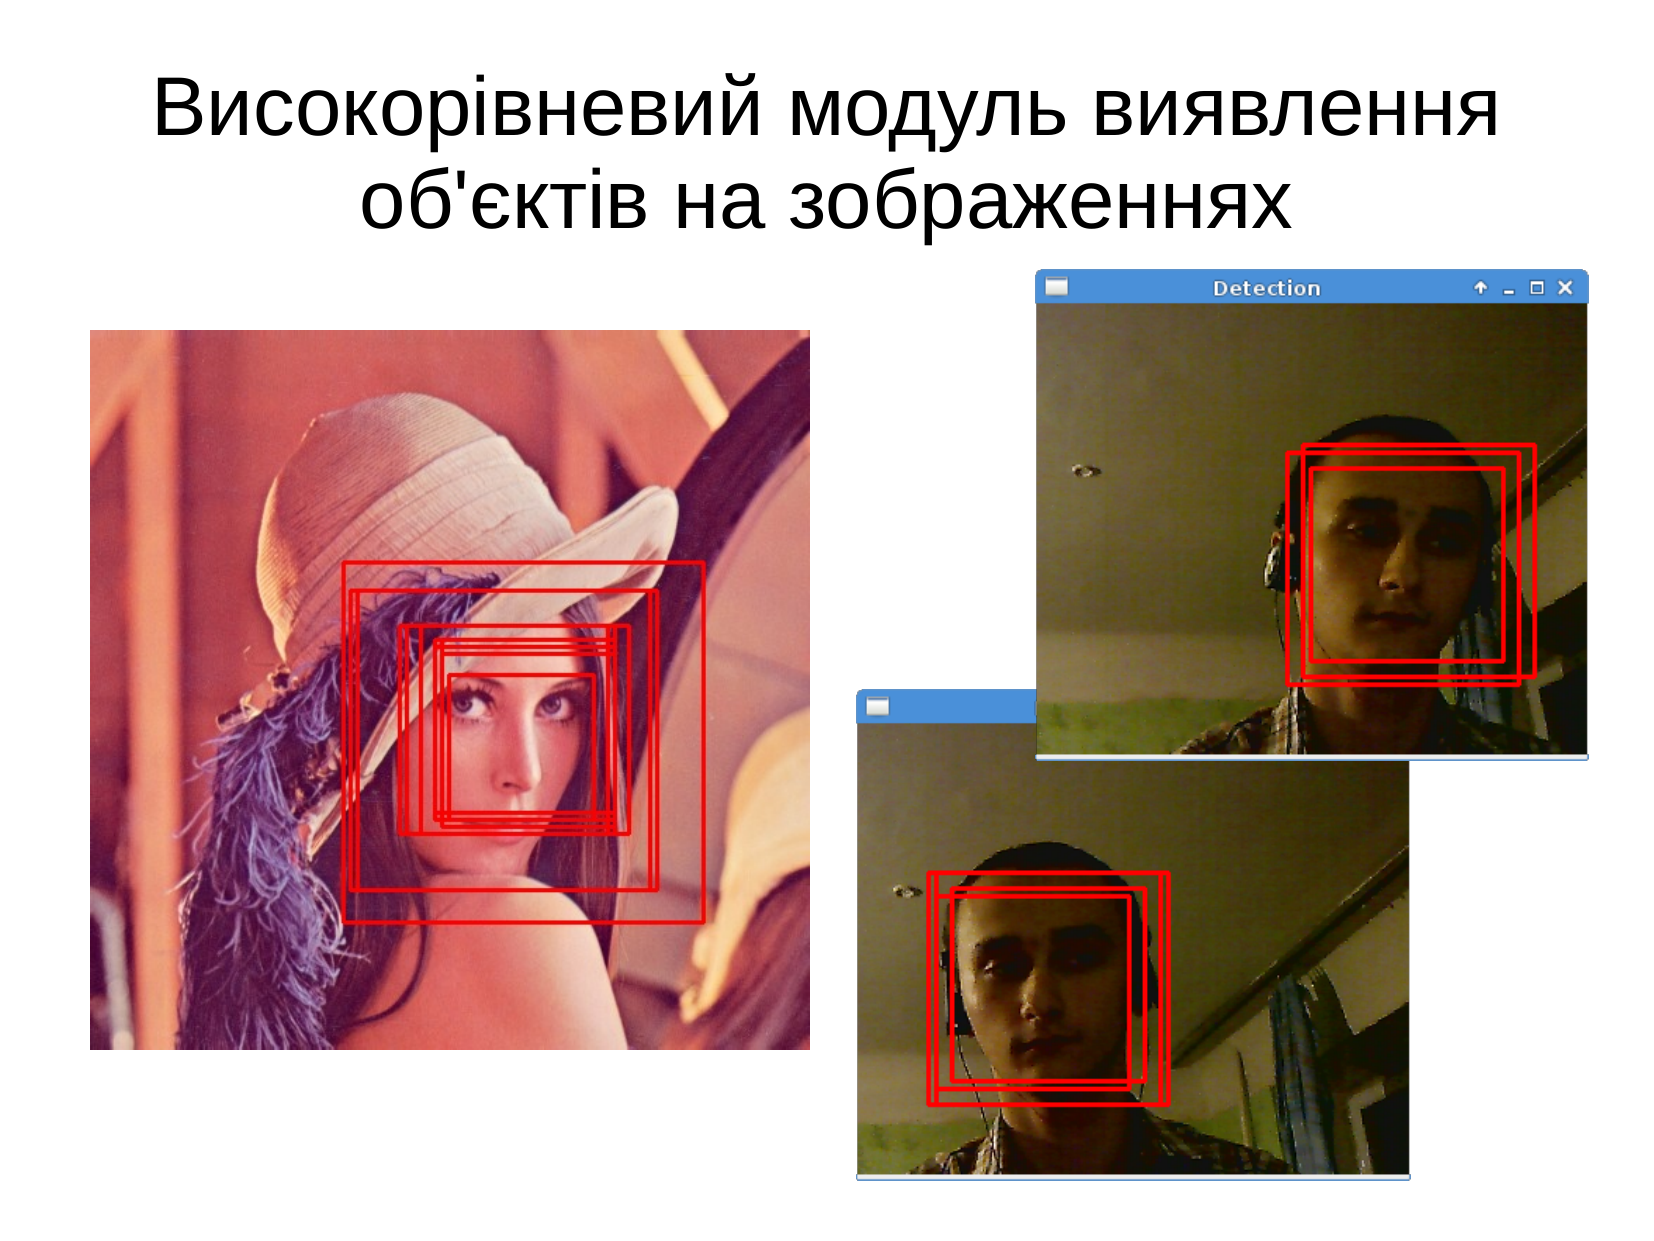

# Високорівневий модуль виявлення об'єктів на зображеннях